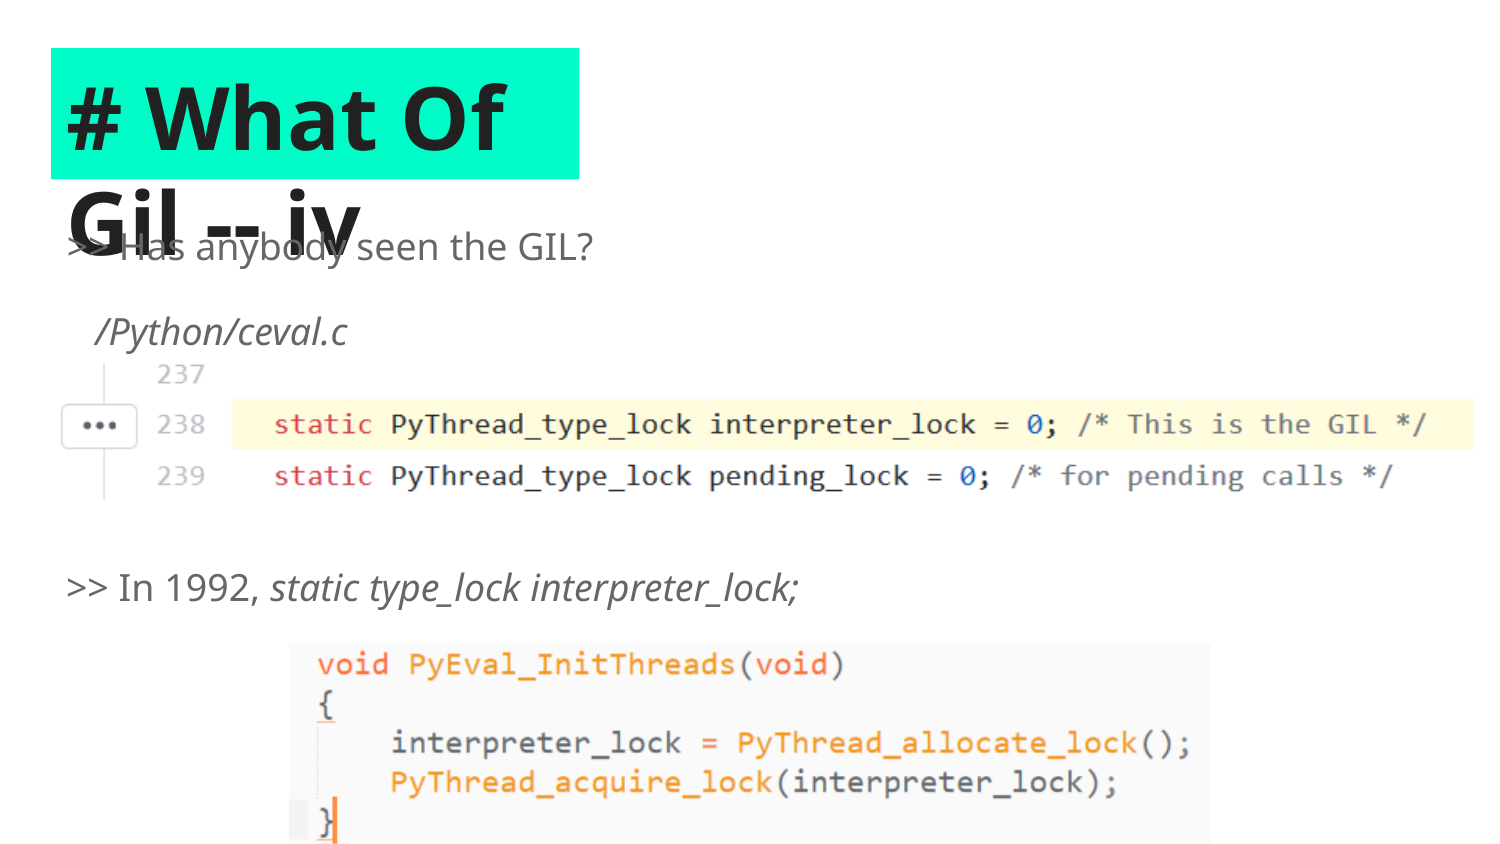

# # What Of Gil -- iv
>> Has anybody seen the GIL?
 /Python/ceval.c
>> In 1992, static type_lock interpreter_lock;